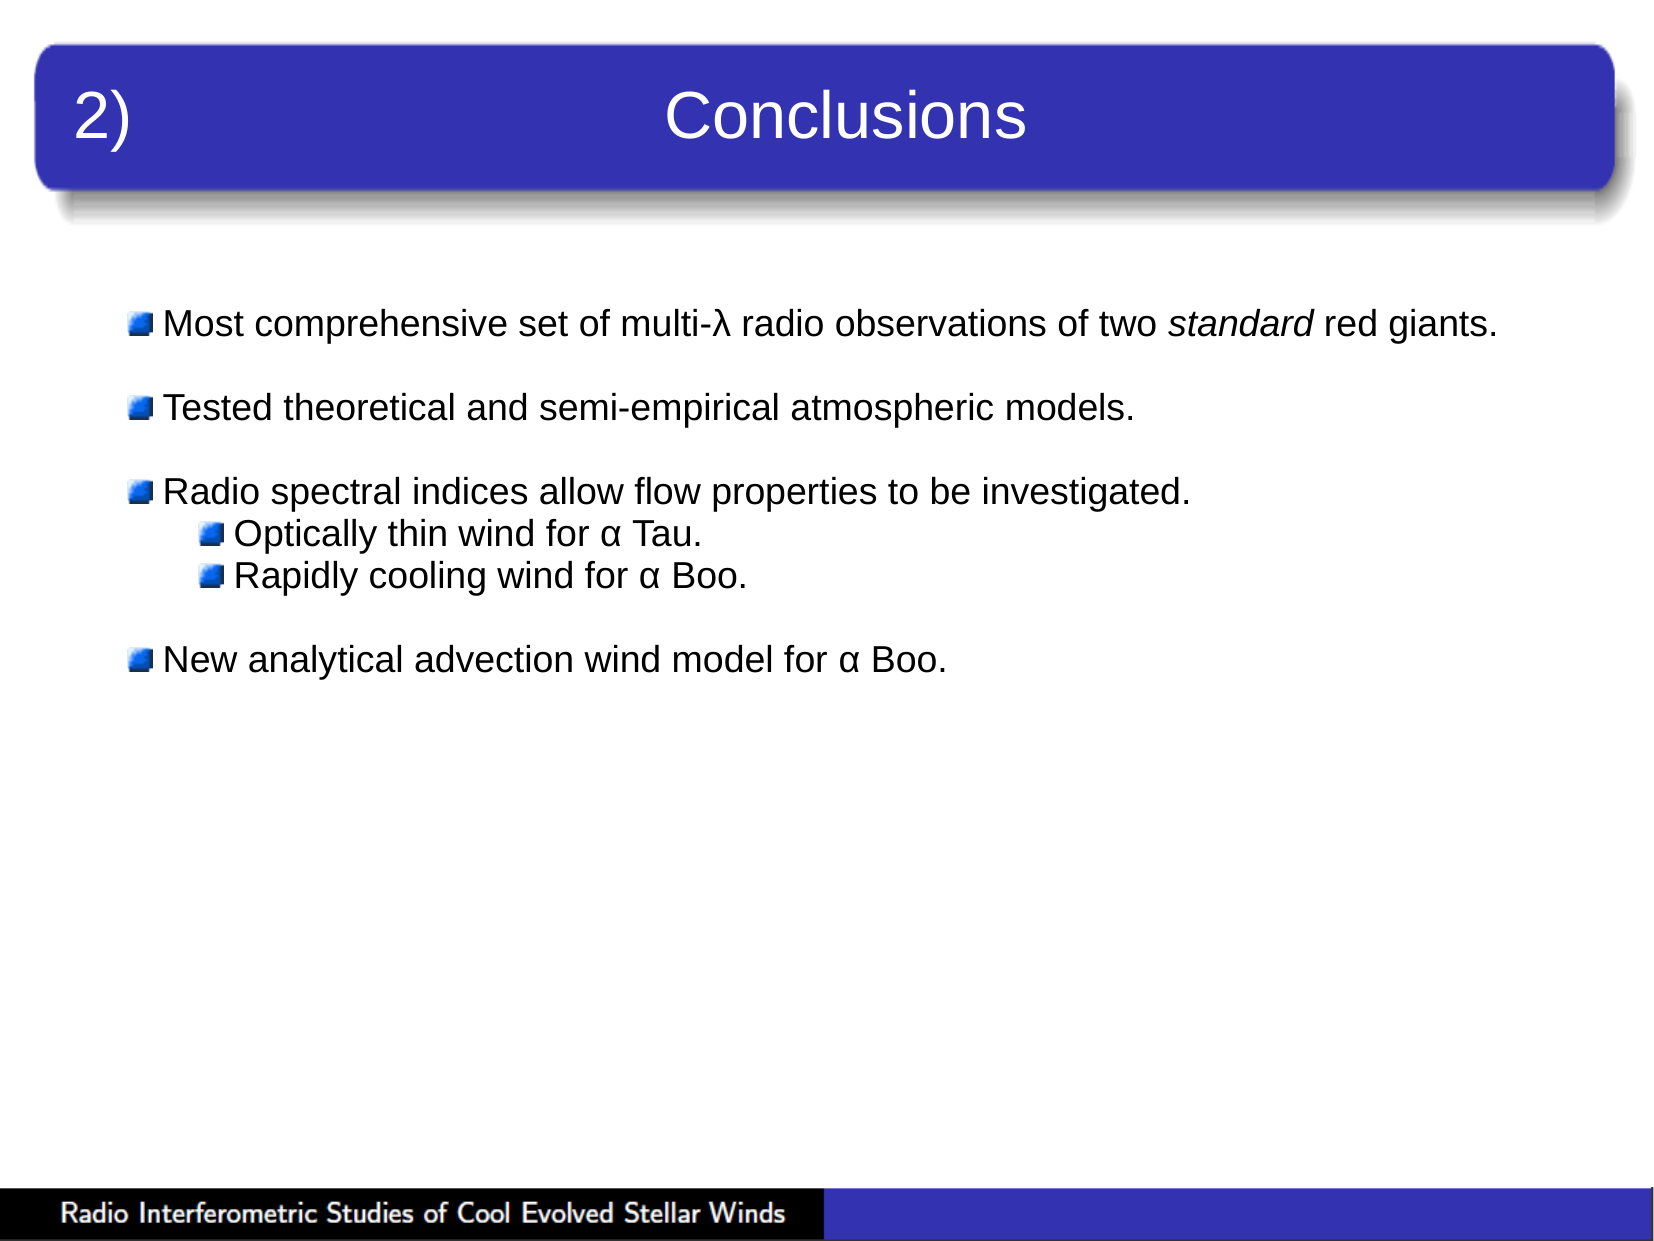

2) 							Conclusions
 Most comprehensive set of multi-λ radio observations of two standard red giants.
 Tested theoretical and semi-empirical atmospheric models.
 Radio spectral indices allow flow properties to be investigated.
Optically thin wind for α Tau.
Rapidly cooling wind for α Boo.
 New analytical advection wind model for α Boo.